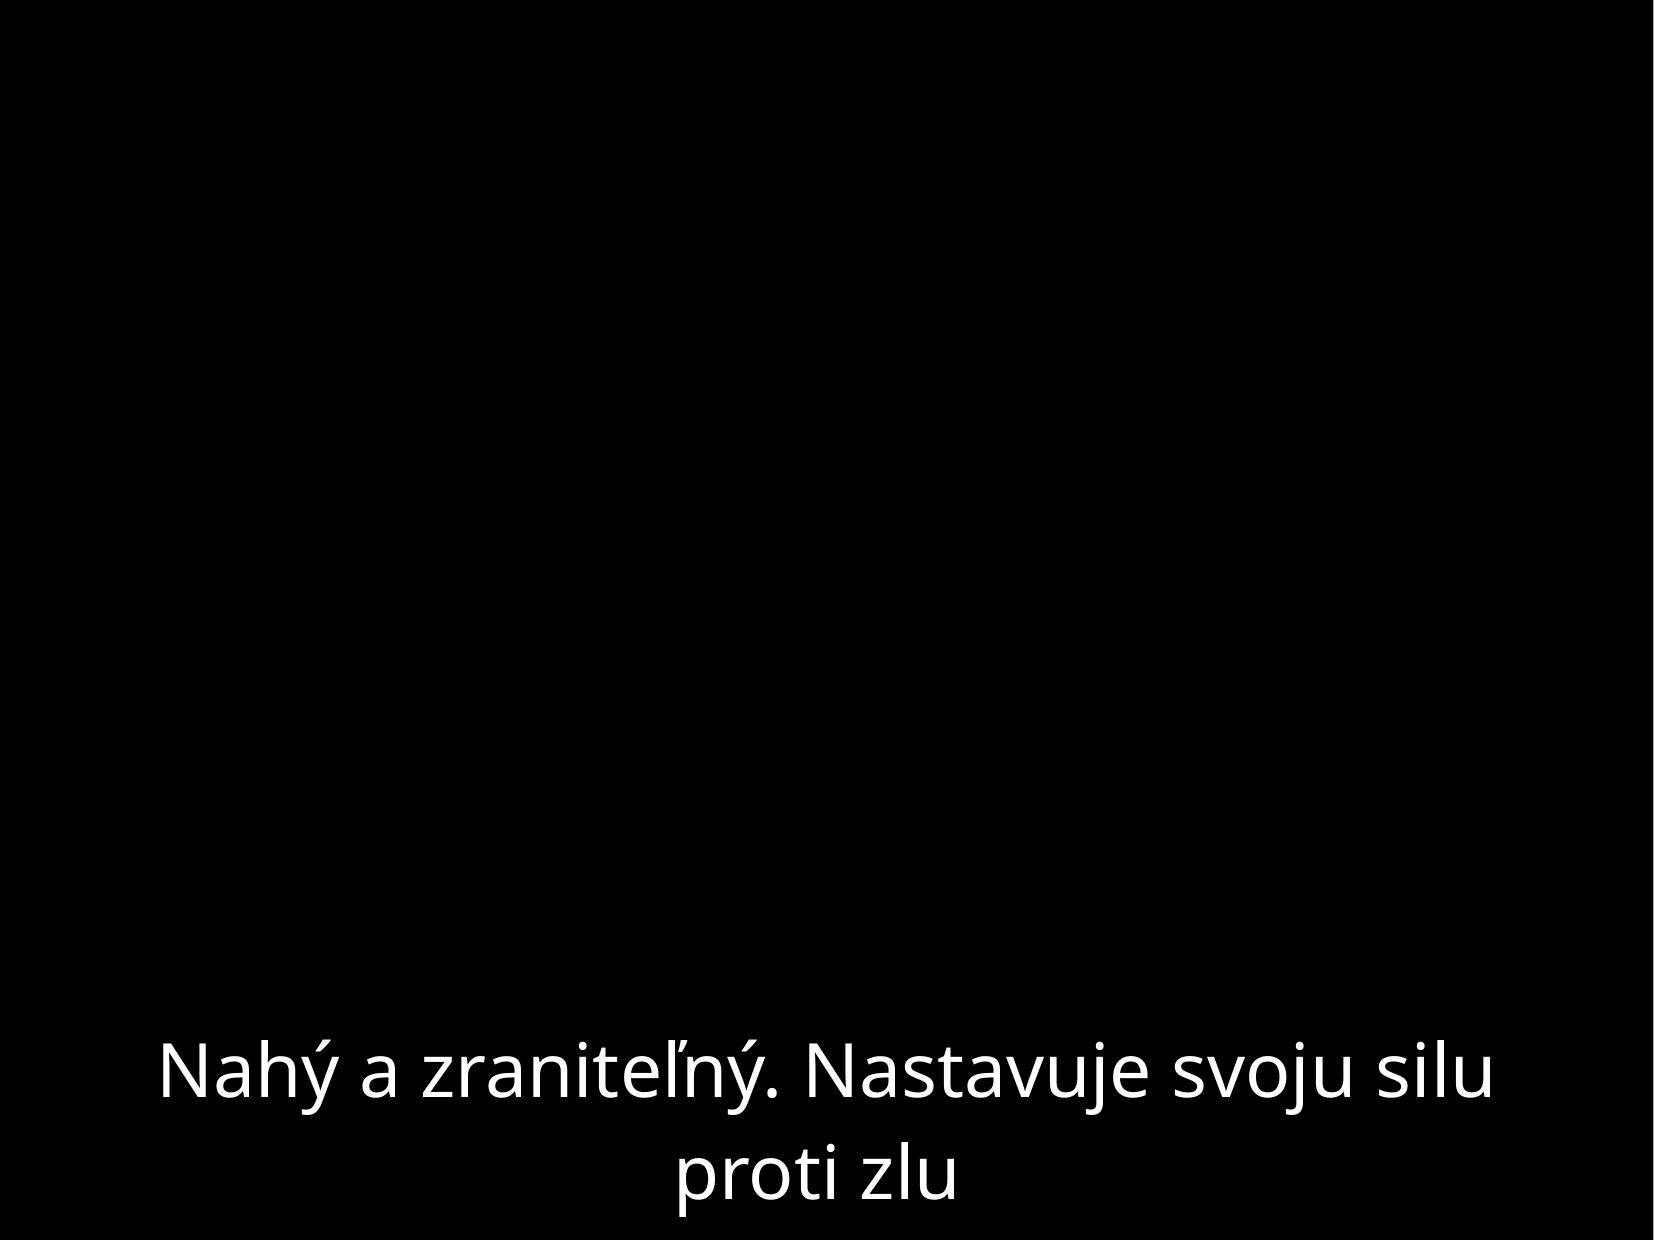

# Nahý a zraniteľný. Nastavuje svoju silu proti zlu